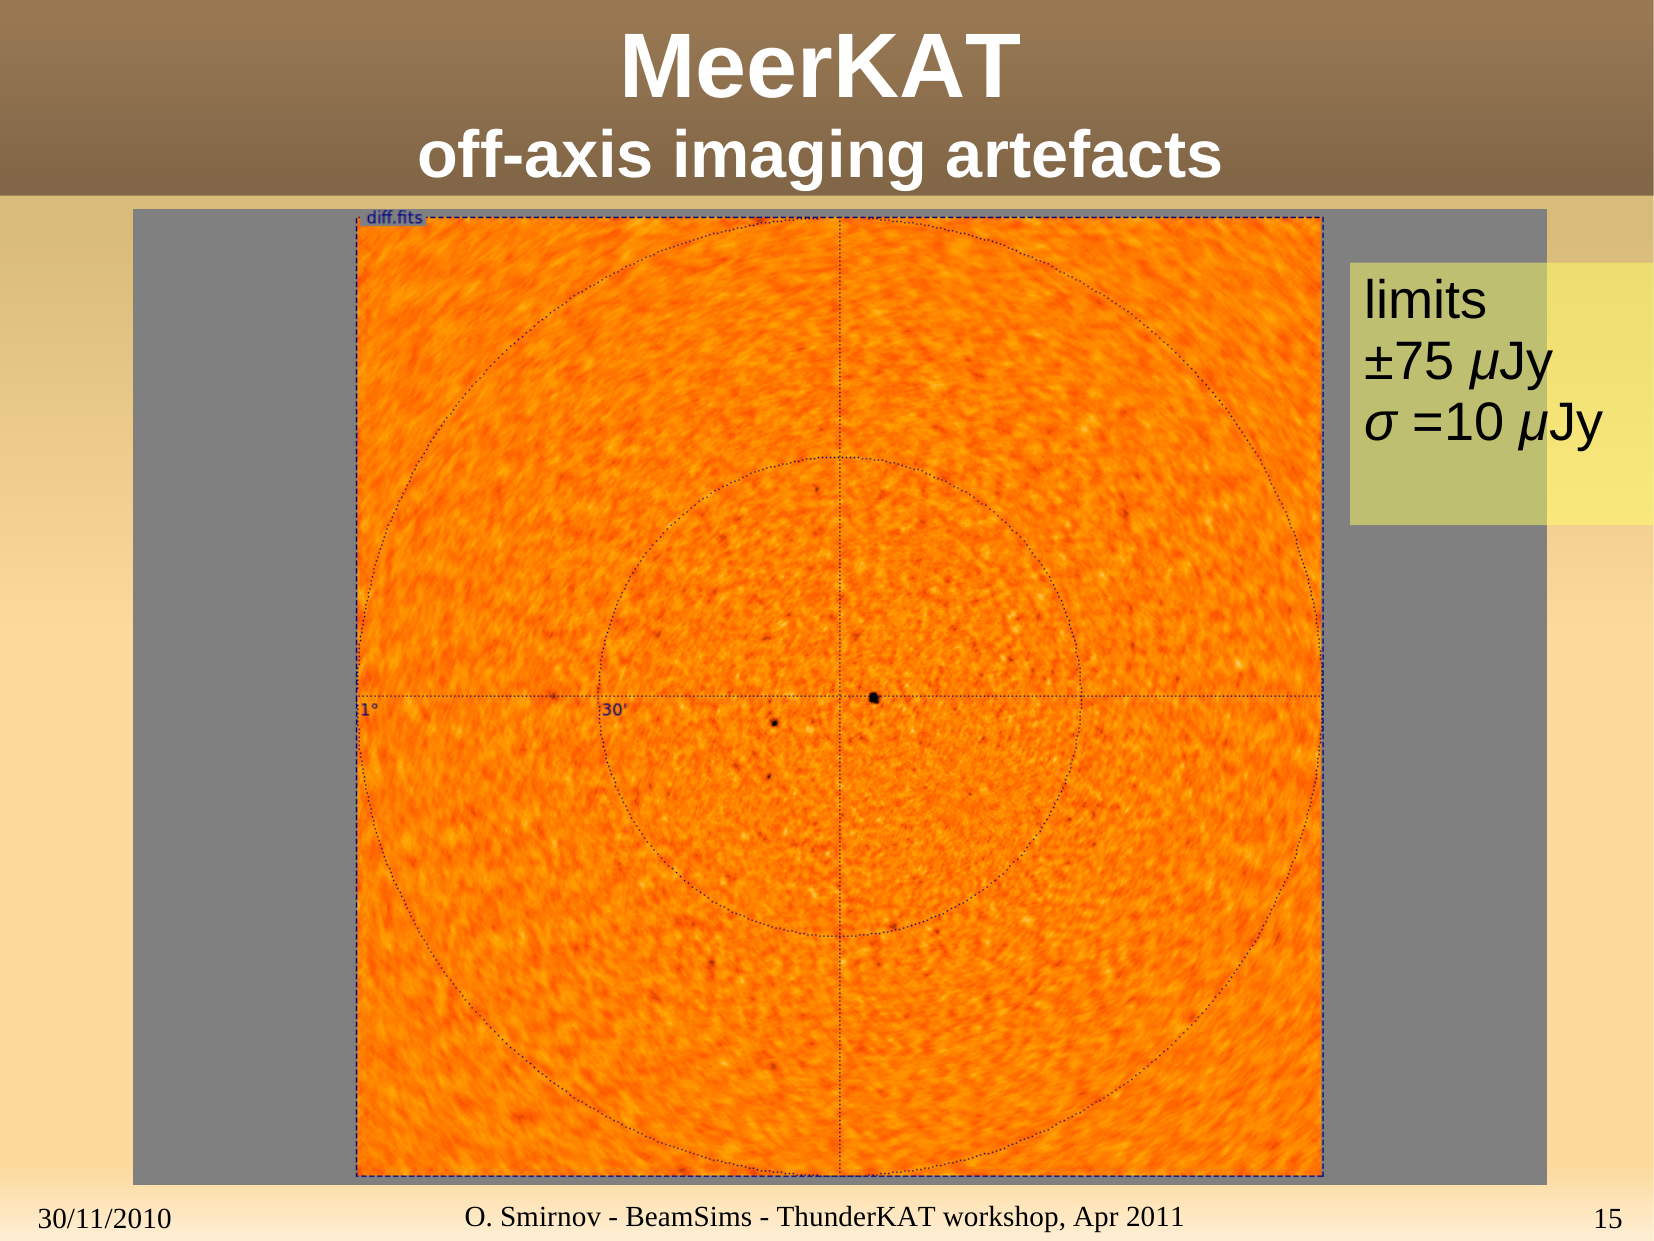

# MeerKAT off-axis imaging artefacts
limits
±75 μJy
σ =10 μJy
O. Smirnov - BeamSims - ThunderKAT workshop, Apr 2011
30/11/2010
15